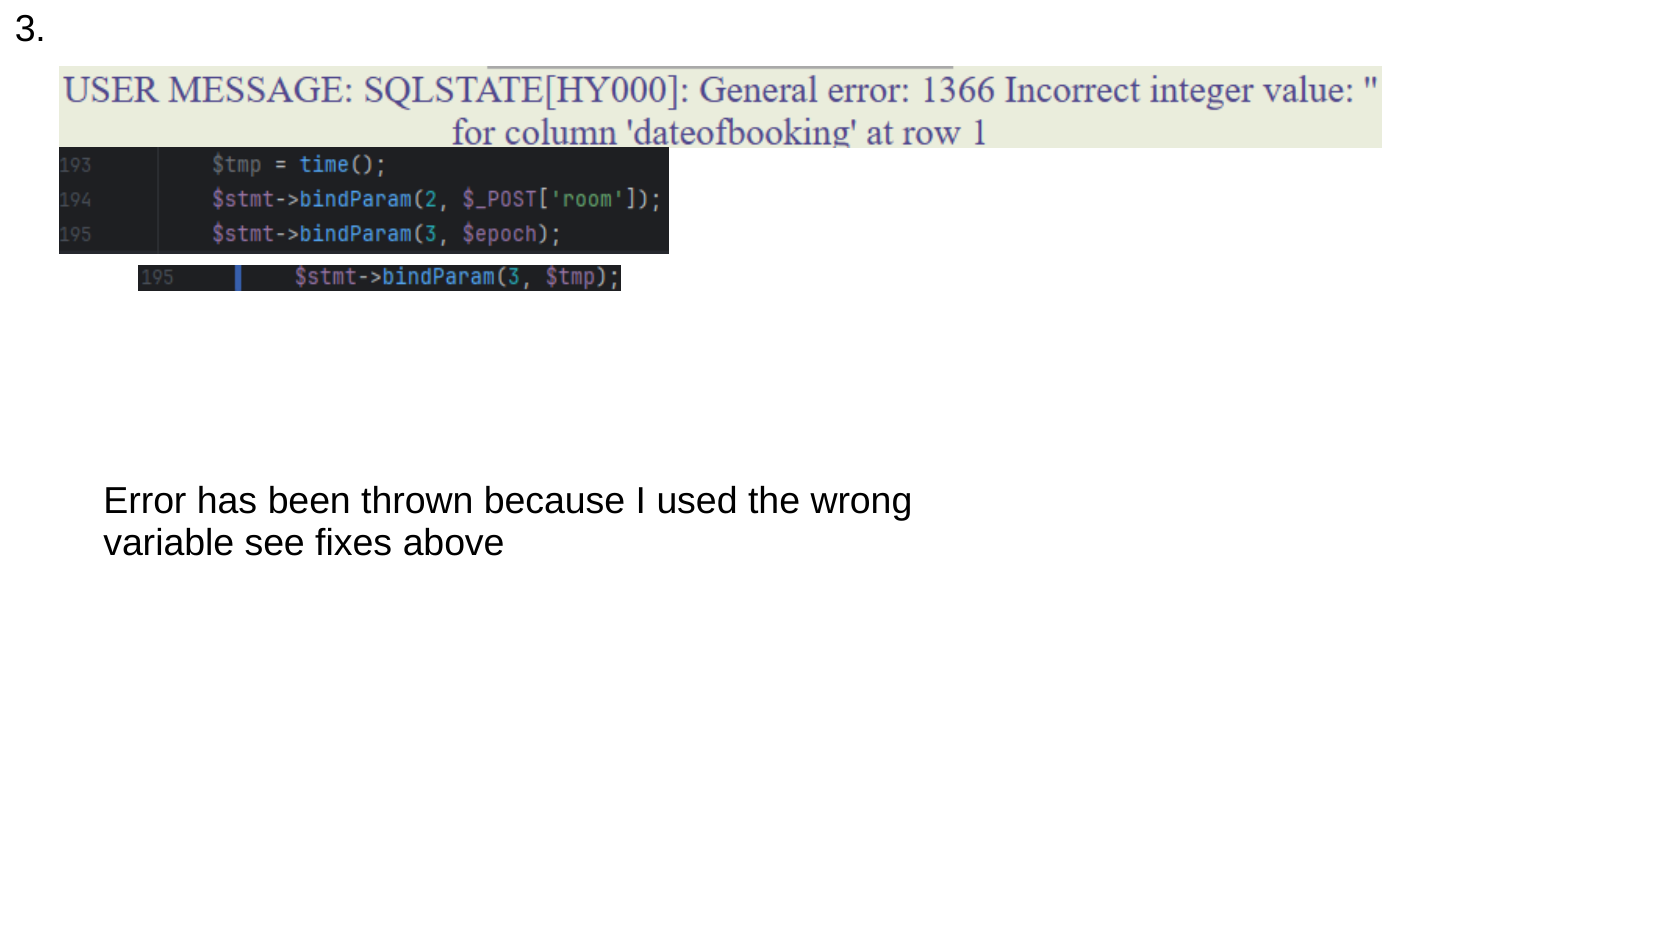

3.
Error has been thrown because I used the wrong variable see fixes above